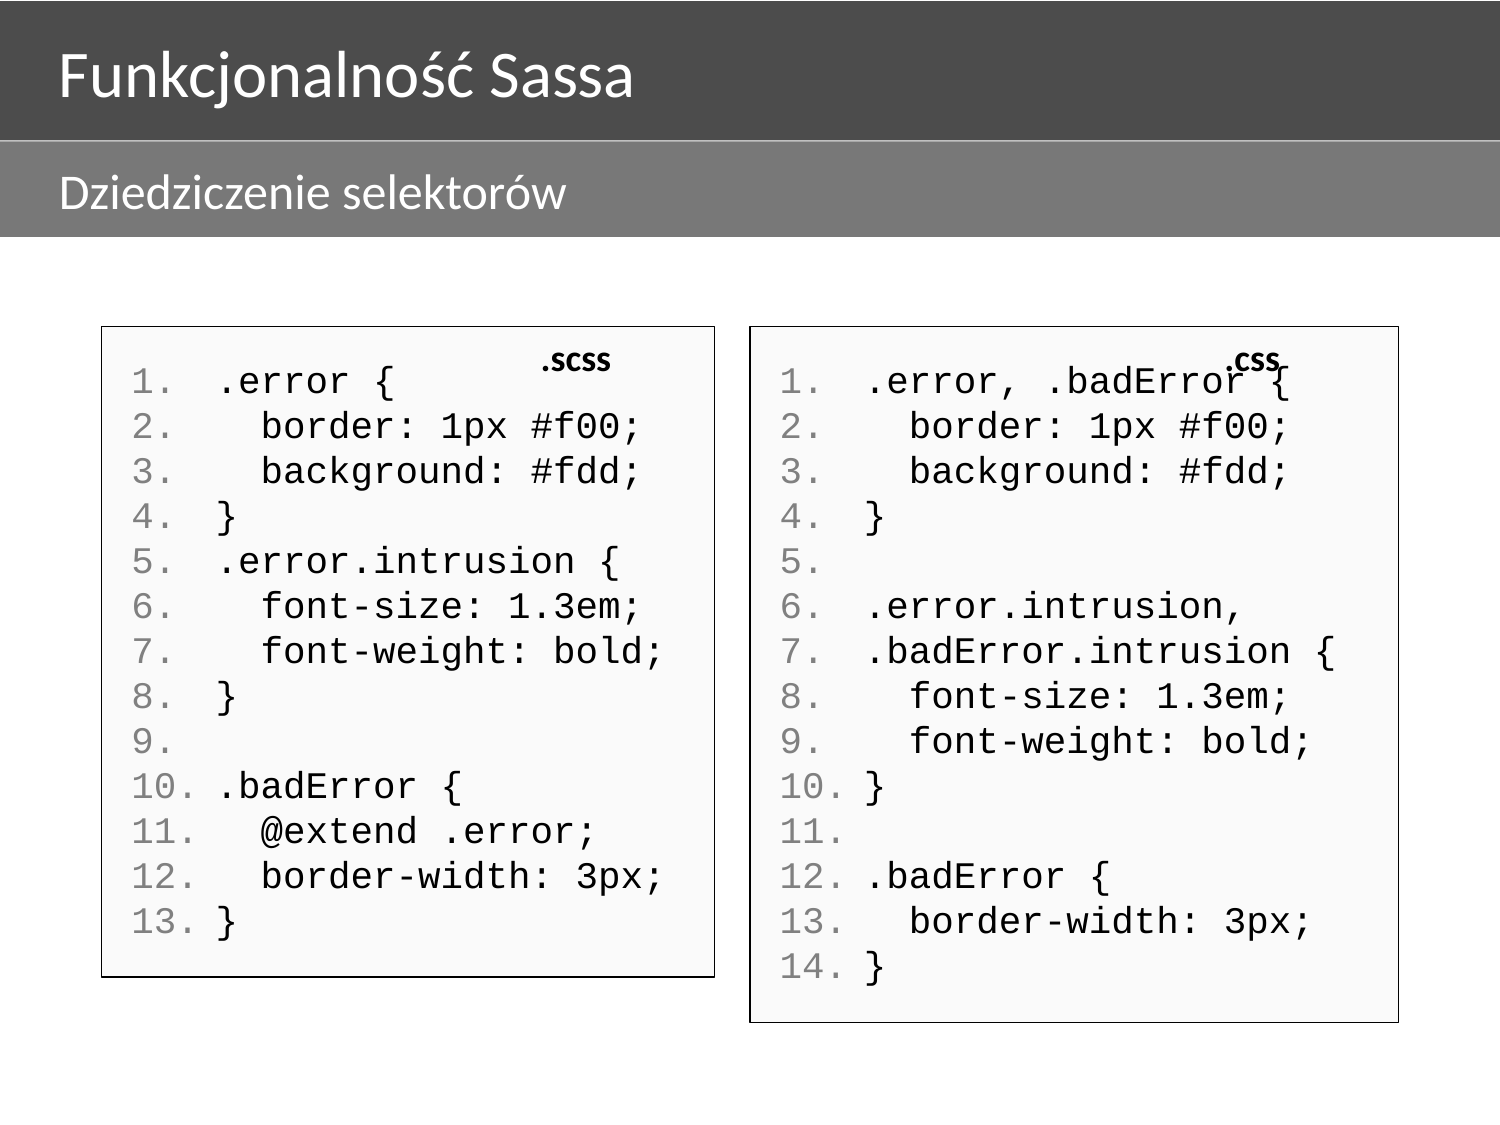

Funkcjonalność Sassa
Dziedziczenie selektorów
.error {
 border: 1px #f00;
 background: #fdd;
}
.error.intrusion {
 font-size: 1.3em;
 font-weight: bold;
}
.badError {
 @extend .error;
 border-width: 3px;
}
.scss
.error, .badError {
 border: 1px #f00;
 background: #fdd;
}
.error.intrusion,
.badError.intrusion {
 font-size: 1.3em;
 font-weight: bold;
}
.badError {
 border-width: 3px;
}
.css